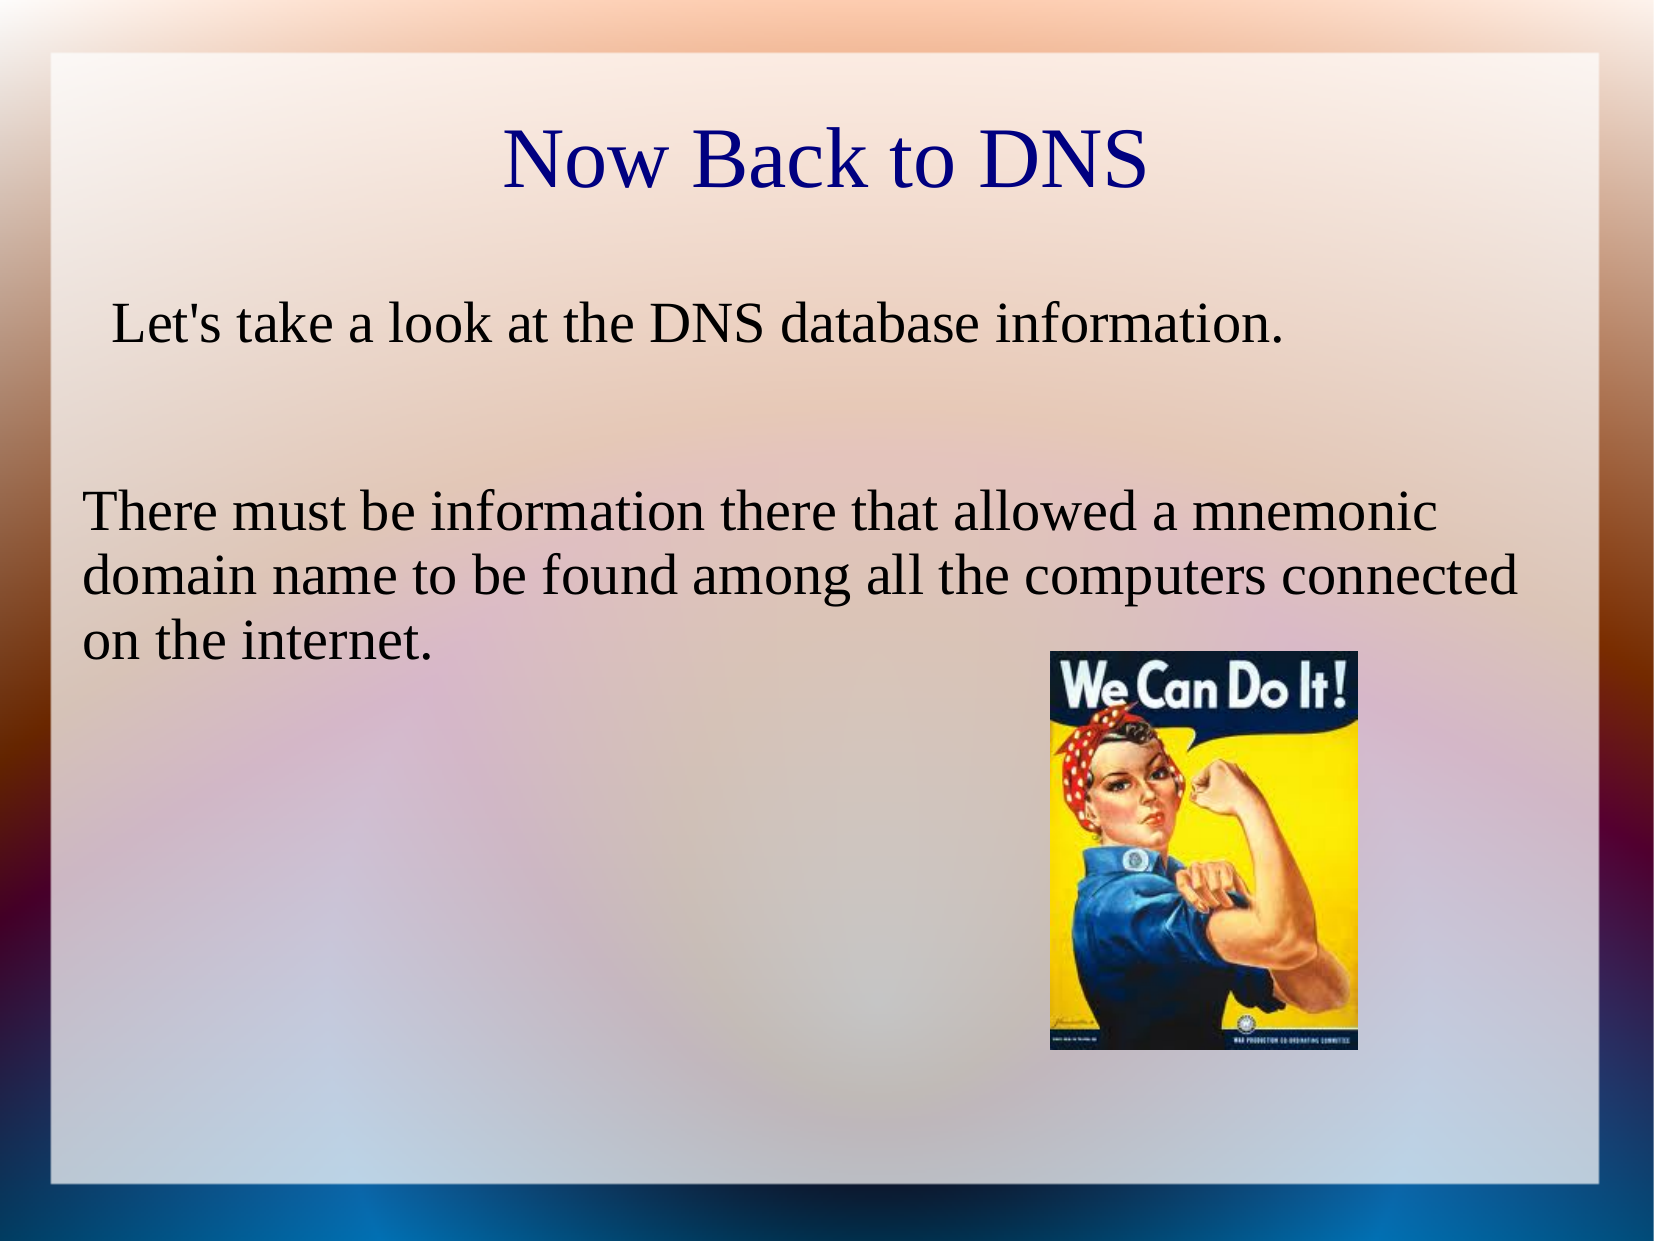

# Now Back to DNS
 Let's take a look at the DNS database information.
There must be information there that allowed a mnemonic domain name to be found among all the computers connected on the internet.